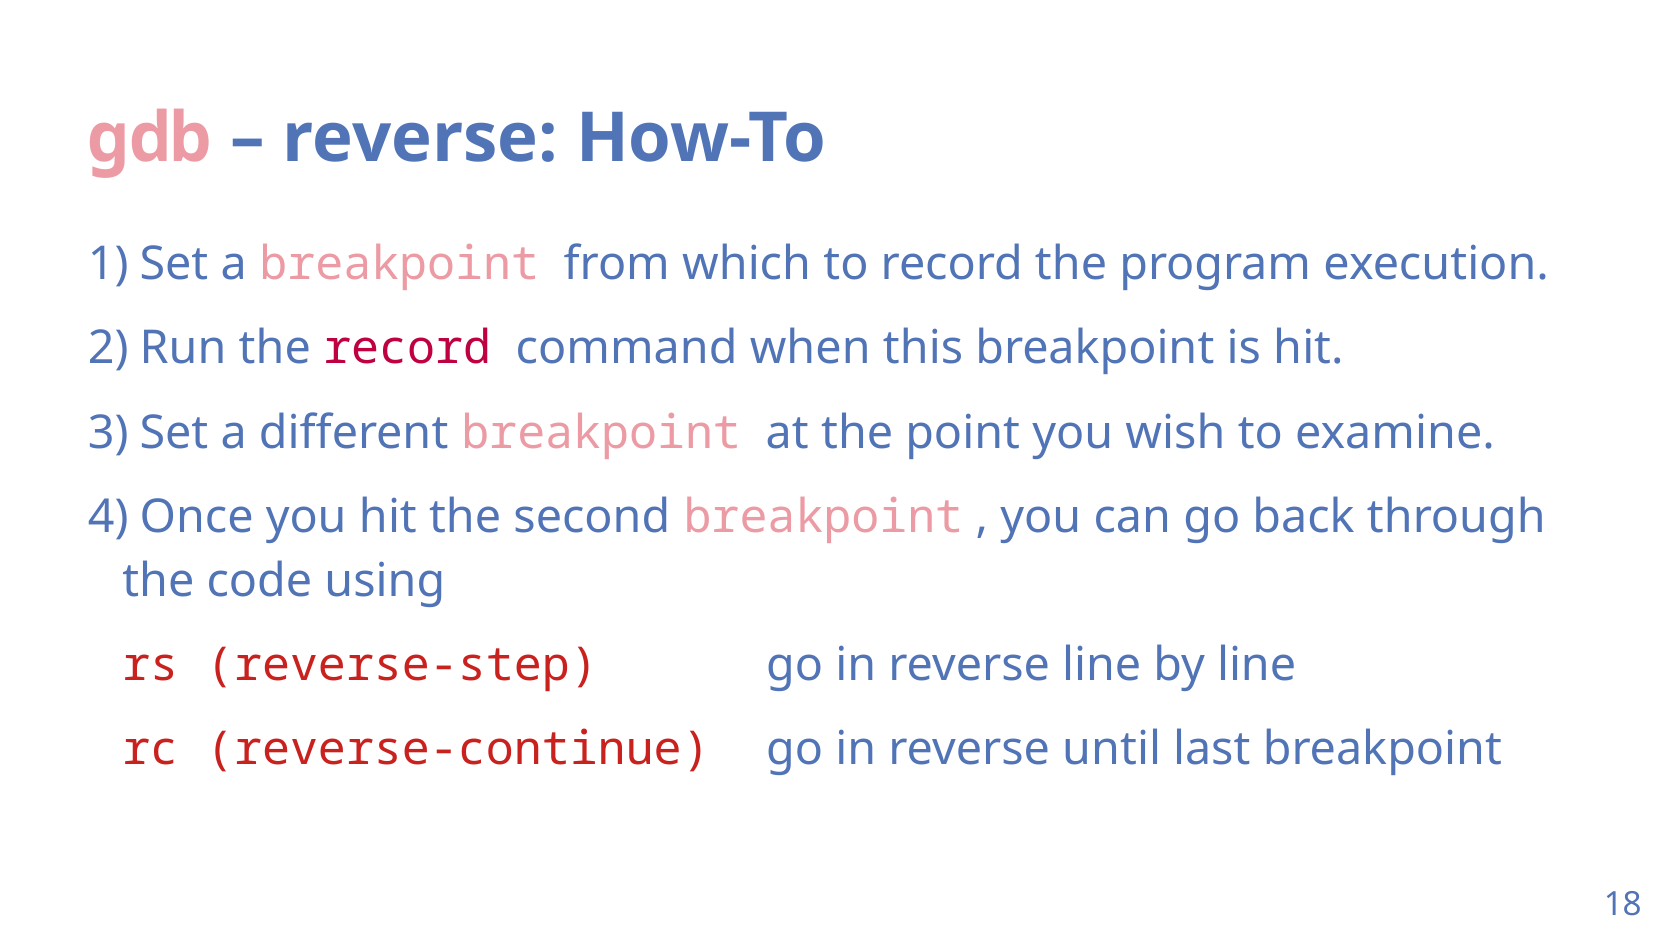

# gdb – reverse: How-To
 Set a breakpoint from which to record the program execution.
 Run the record command when this breakpoint is hit.
 Set a different breakpoint at the point you wish to examine.
 Once you hit the second breakpoint , you can go back through the code using
rs (reverse-step) go in reverse line by line
rc (reverse-continue) go in reverse until last breakpoint
18